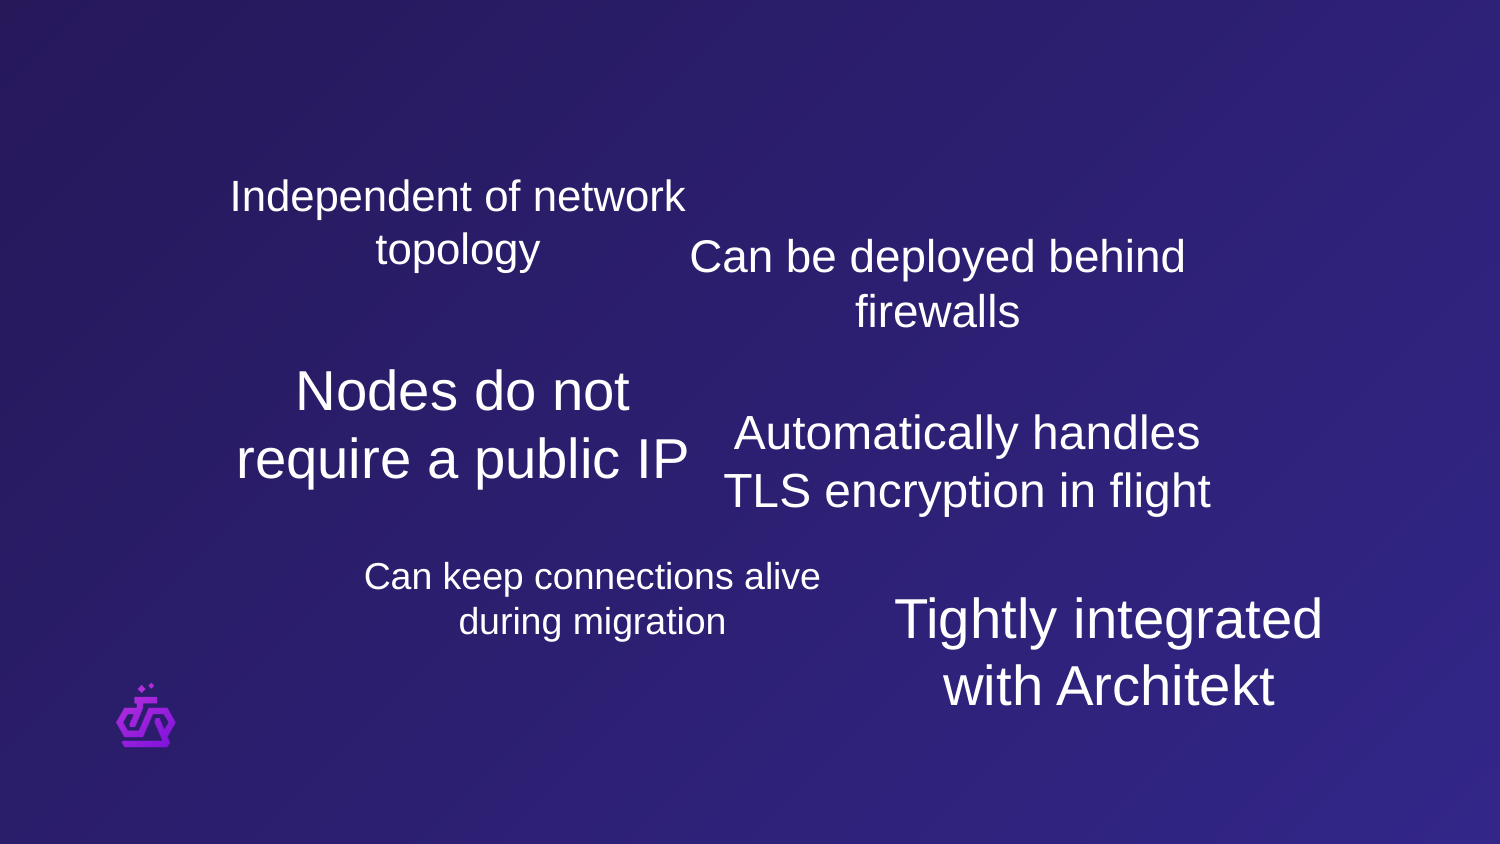

Independent of network topology
Can be deployed behind firewalls
Nodes do not require a public IP
Automatically handles TLS encryption in flight
Can keep connections alive during migration
Tightly integrated with Architekt